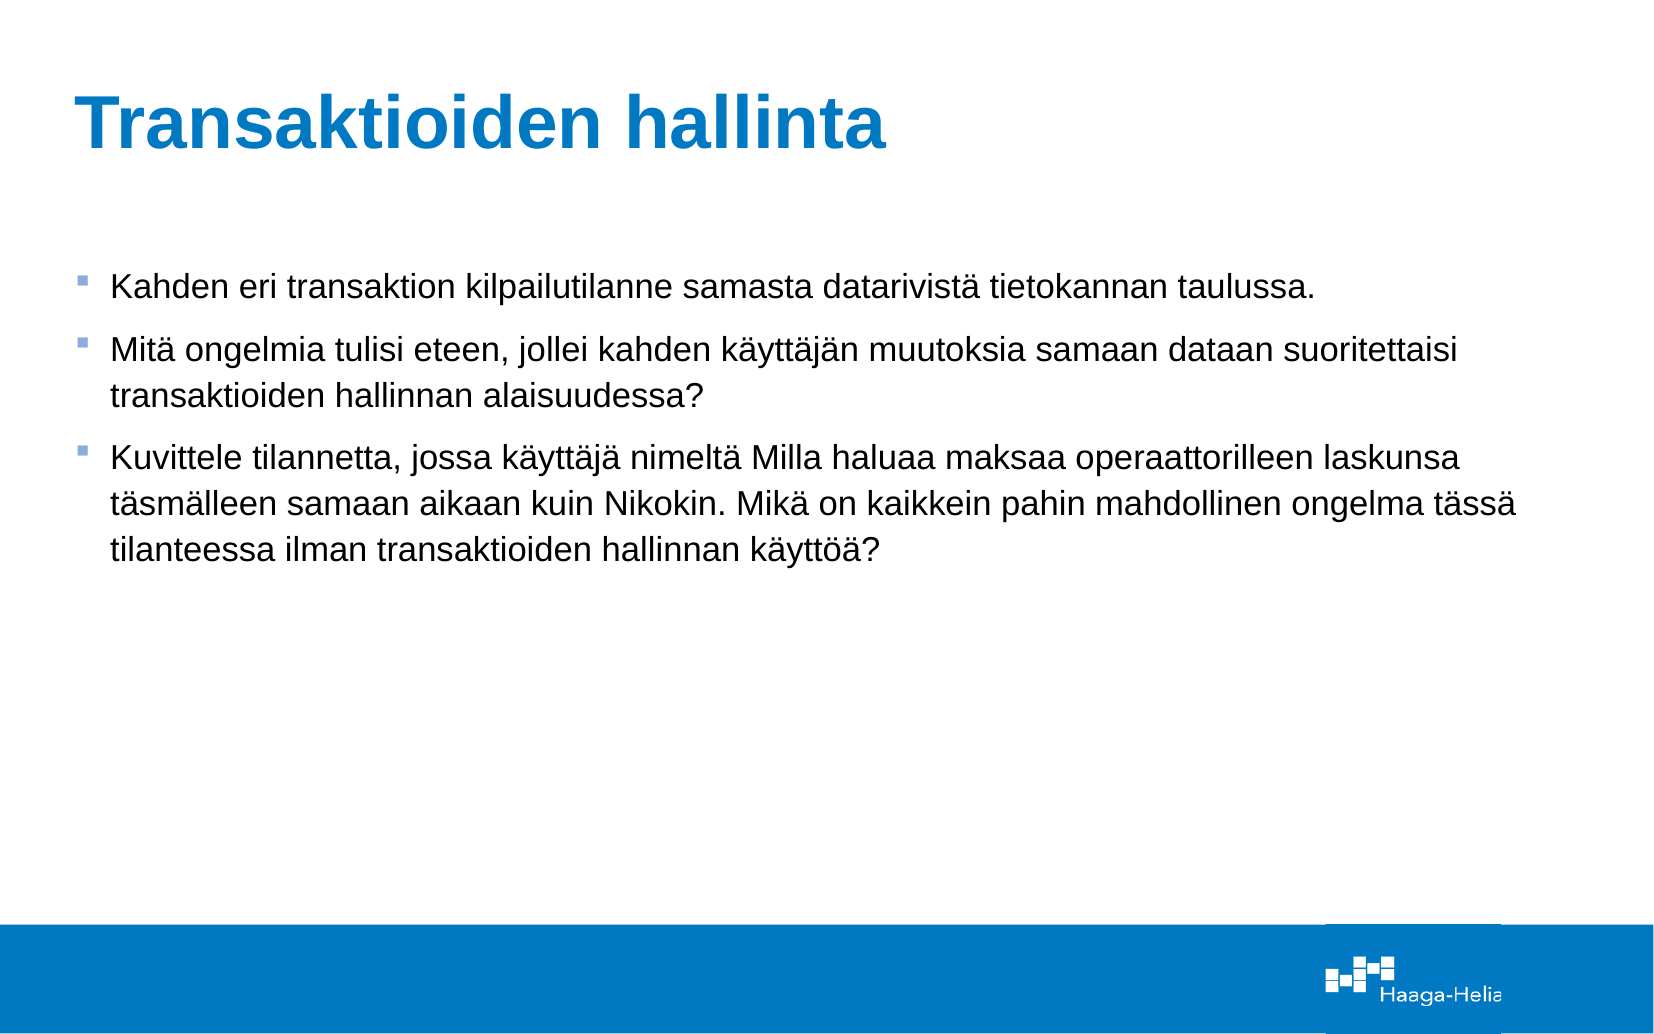

Transaktioiden hallinta
# Kahden eri transaktion kilpailutilanne samasta datarivistä tietokannan taulussa.
Mitä ongelmia tulisi eteen, jollei kahden käyttäjän muutoksia samaan dataan suoritettaisi transaktioiden hallinnan alaisuudessa?
Kuvittele tilannetta, jossa käyttäjä nimeltä Milla haluaa maksaa operaattorilleen laskunsa täsmälleen samaan aikaan kuin Nikokin. Mikä on kaikkein pahin mahdollinen ongelma tässä tilanteessa ilman transaktioiden hallinnan käyttöä?